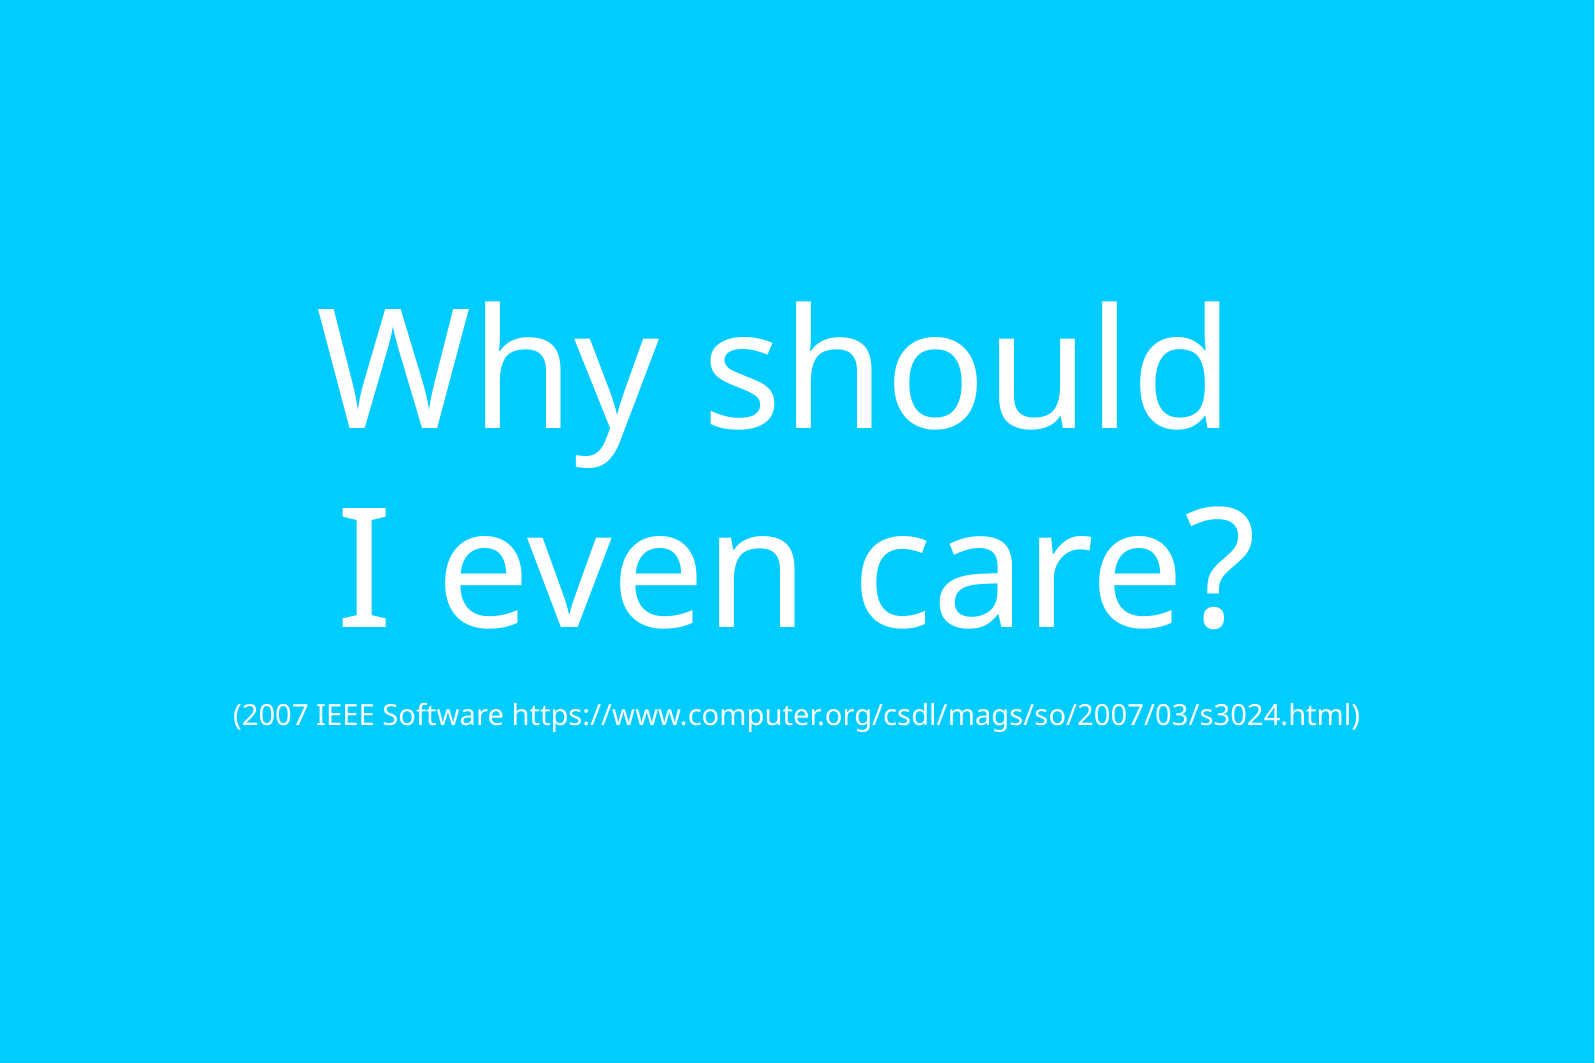

Why should
I even care?
(2007 IEEE Software https://www.computer.org/csdl/mags/so/2007/03/s3024.html)